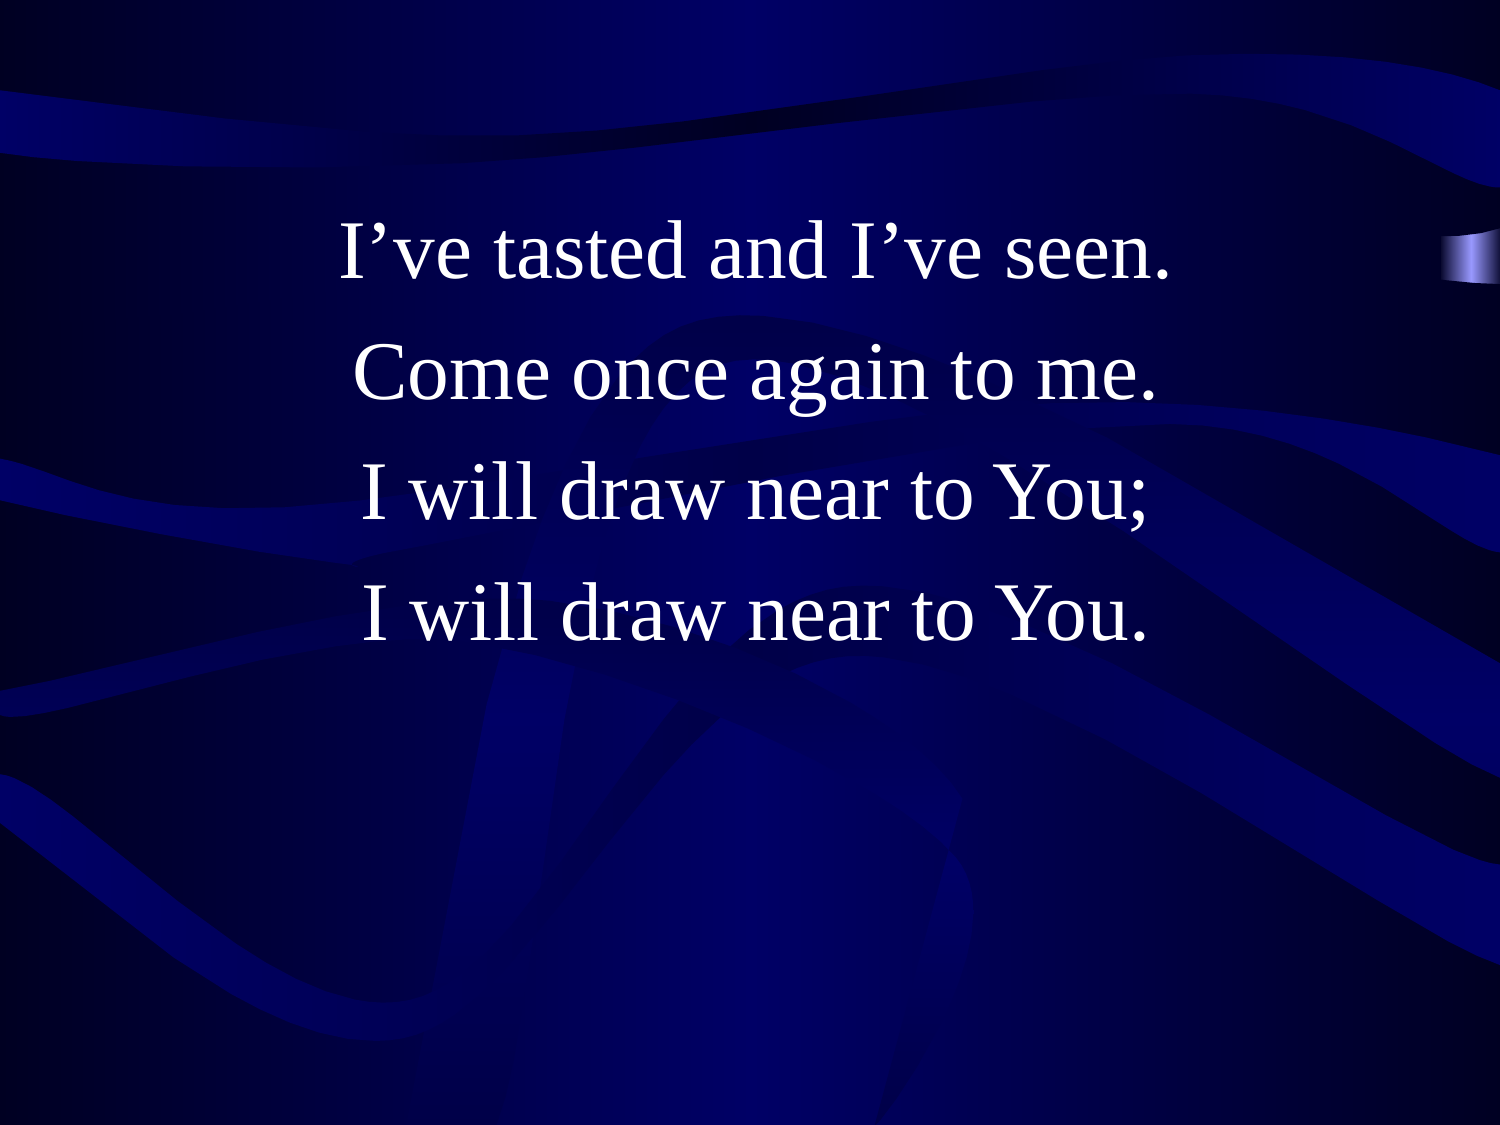

# I’ve tasted and I’ve seen.
Come once again to me.
I will draw near to You;
I will draw near to You.